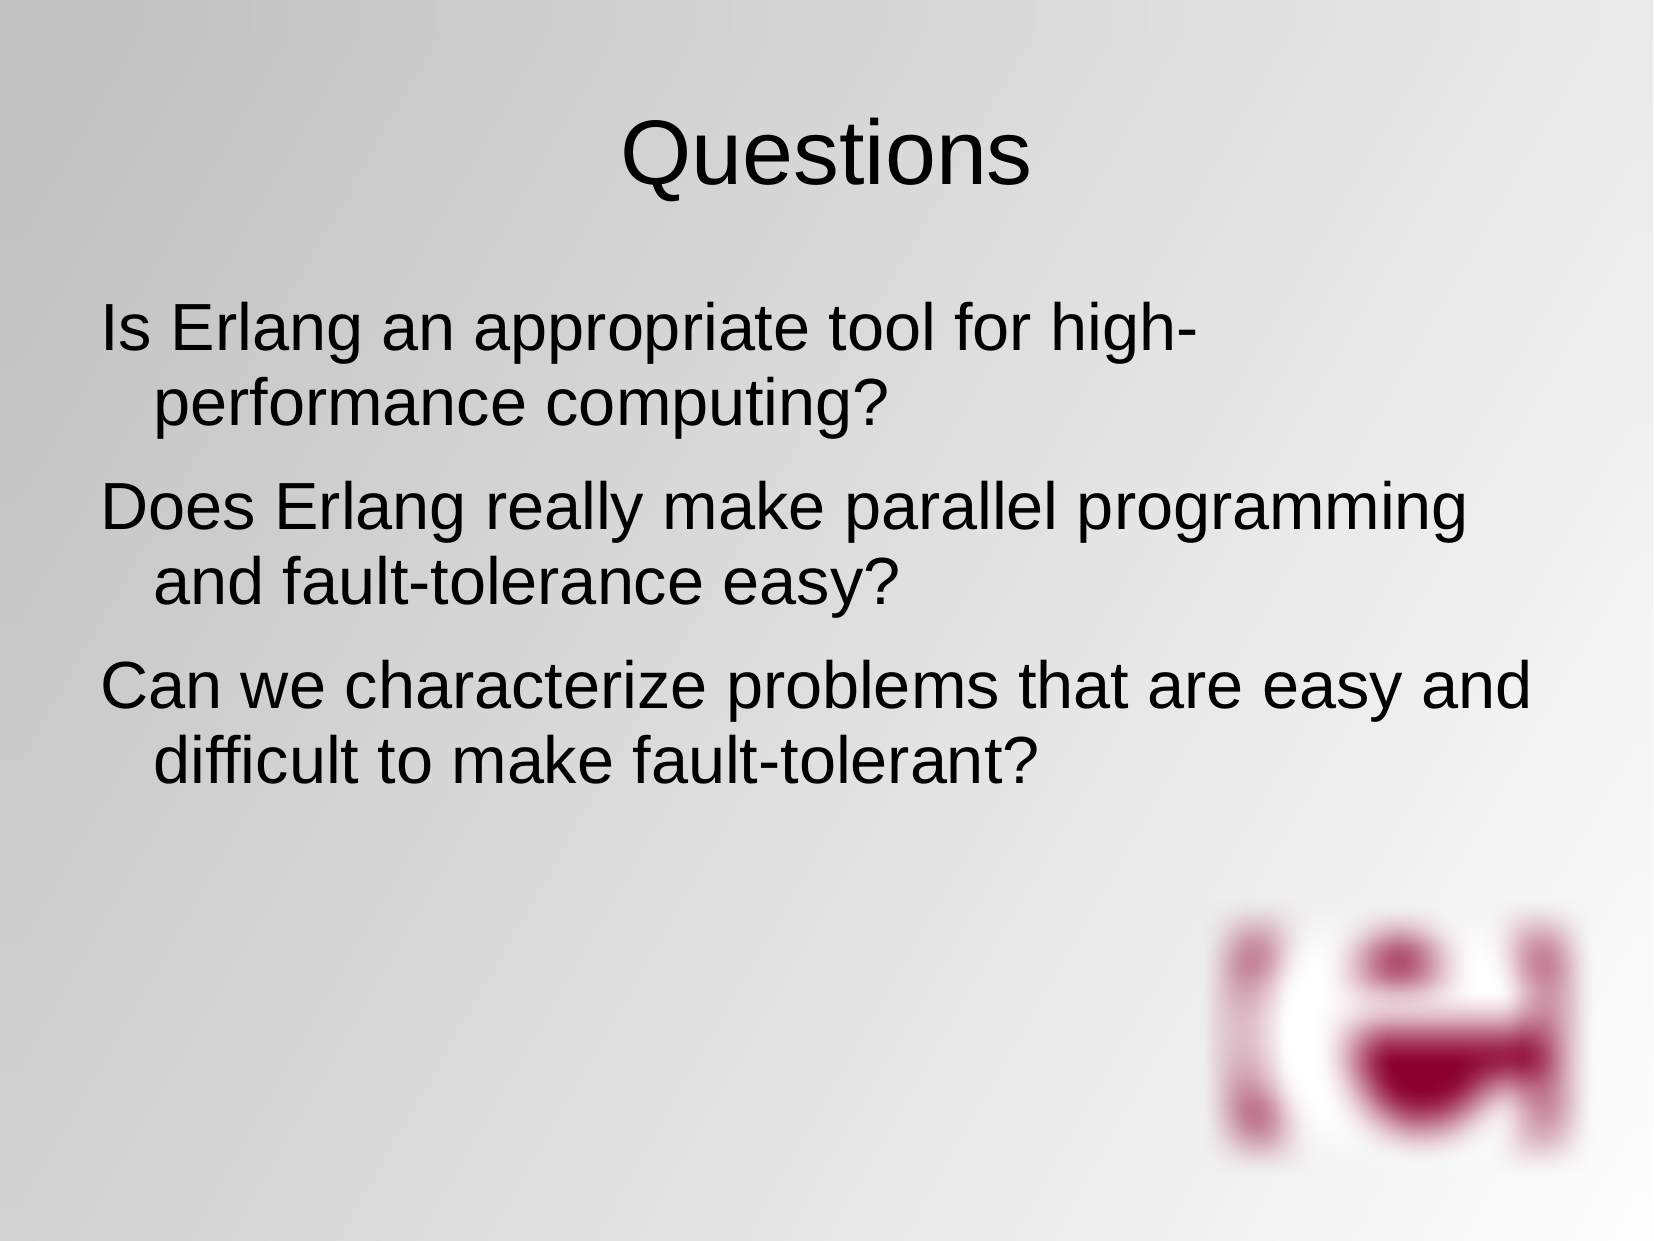

# Questions
Is Erlang an appropriate tool for high-performance computing?
Does Erlang really make parallel programming and fault-tolerance easy?
Can we characterize problems that are easy and difficult to make fault-tolerant?